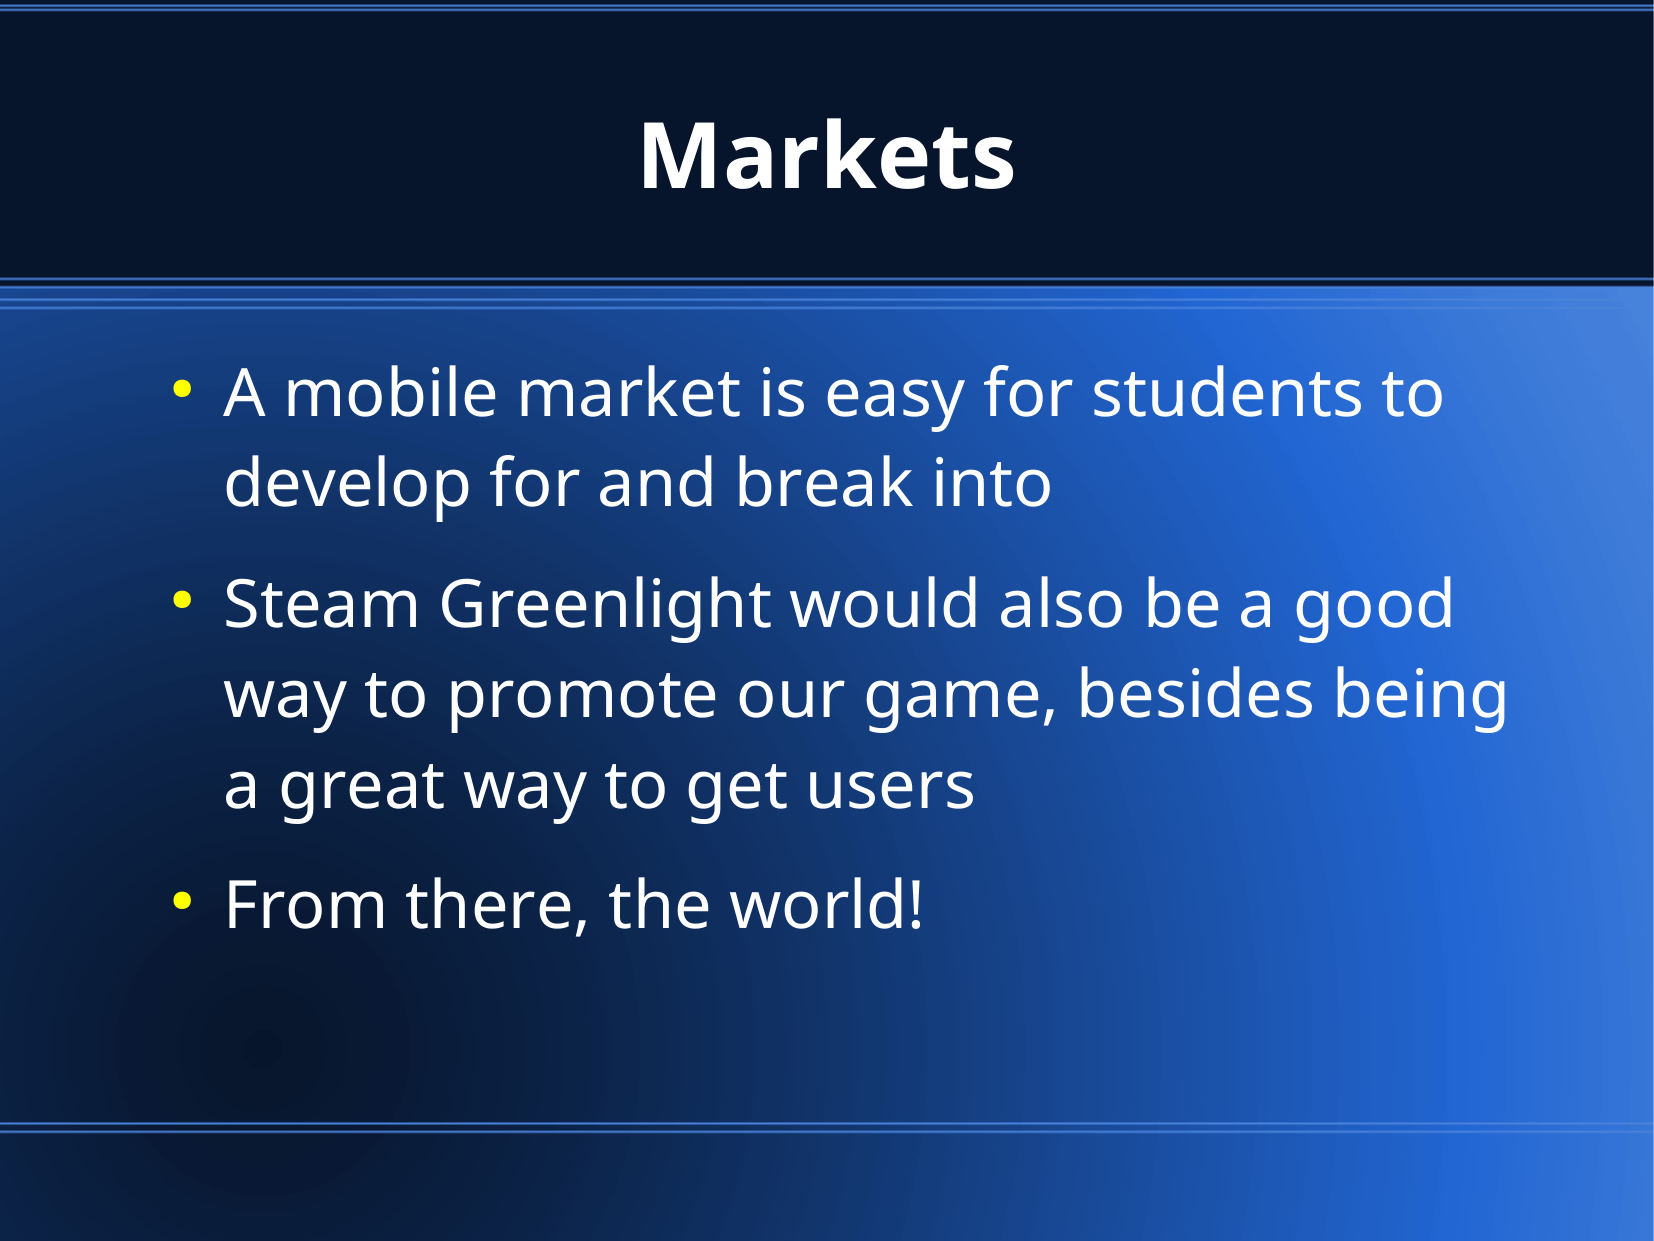

# Markets
A mobile market is easy for students to develop for and break into
Steam Greenlight would also be a good way to promote our game, besides being a great way to get users
From there, the world!